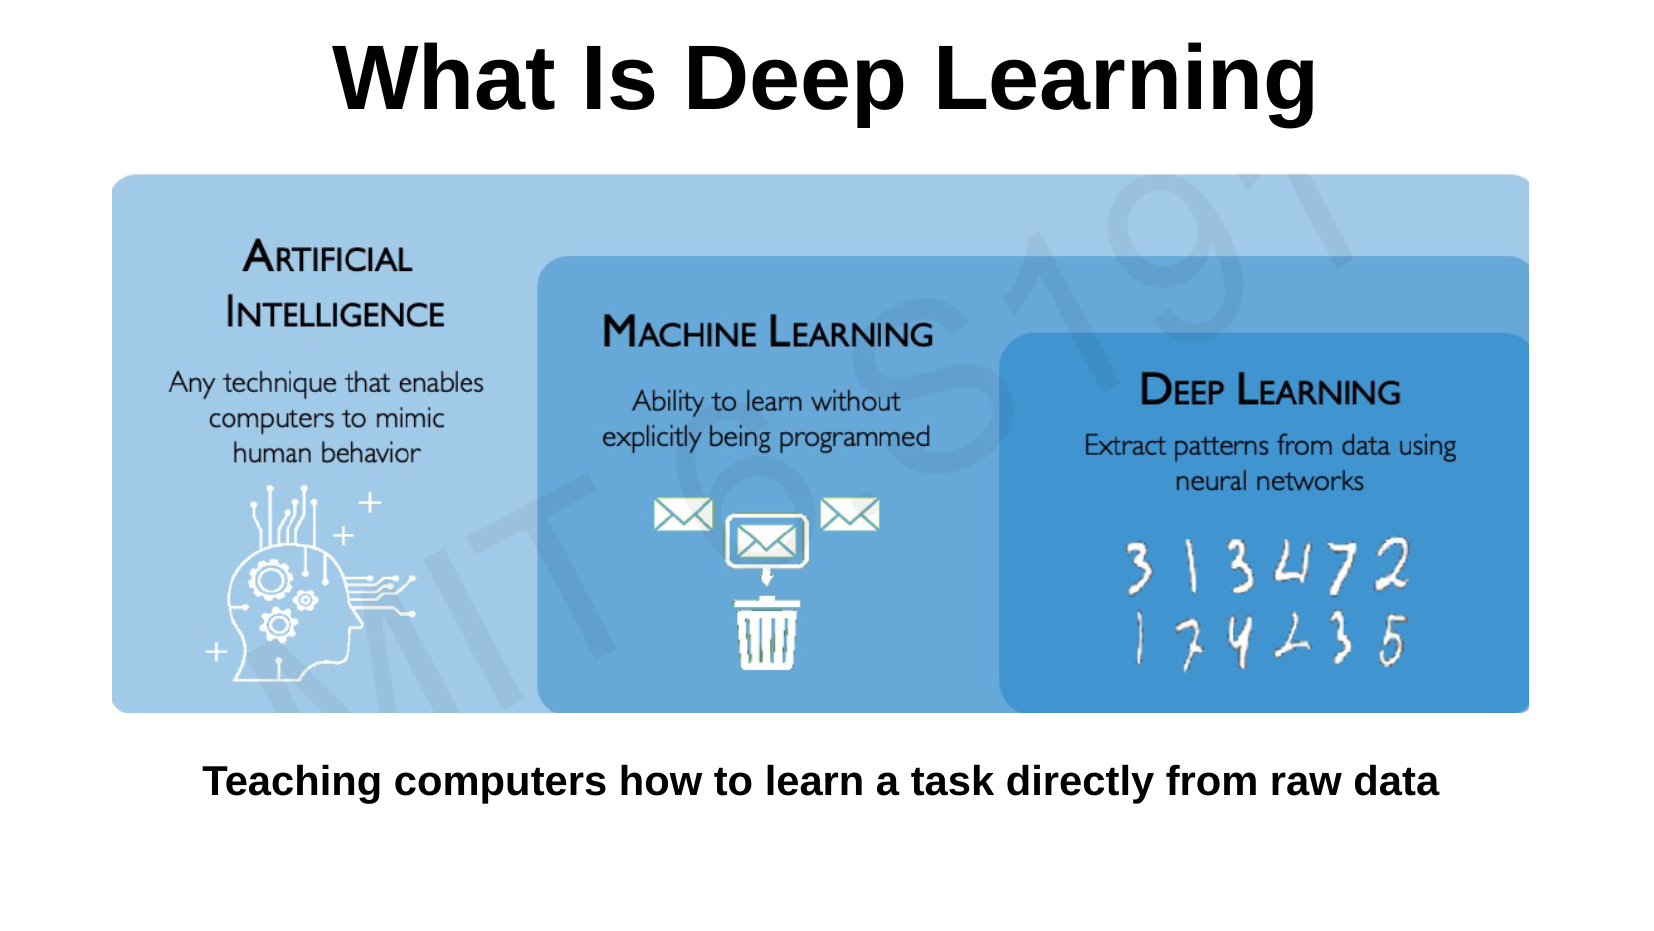

# What Is Deep Learning
Teaching computers how to learn a task directly from raw data